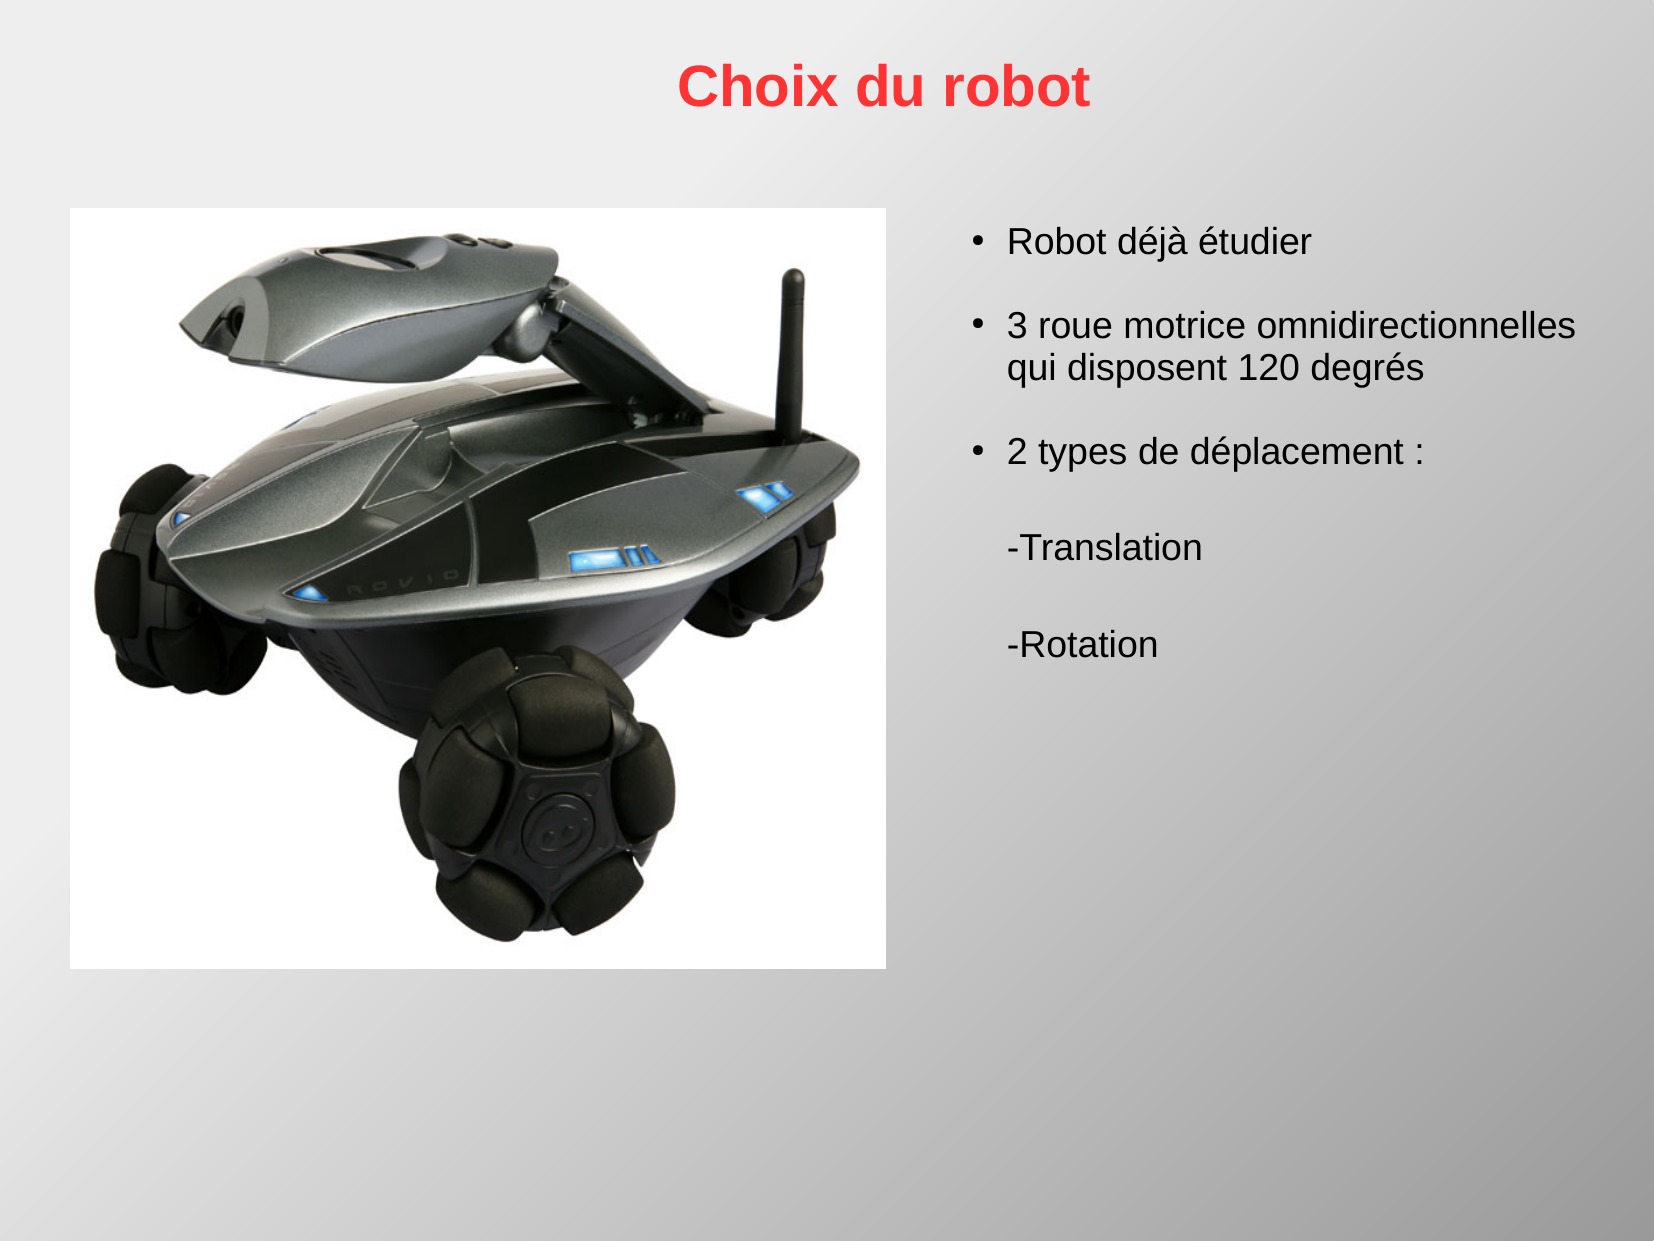

Choix du robot
Robot déjà étudier
3 roue motrice omnidirectionnelles qui disposent 120 degrés
2 types de déplacement :
-Translation
-Rotation